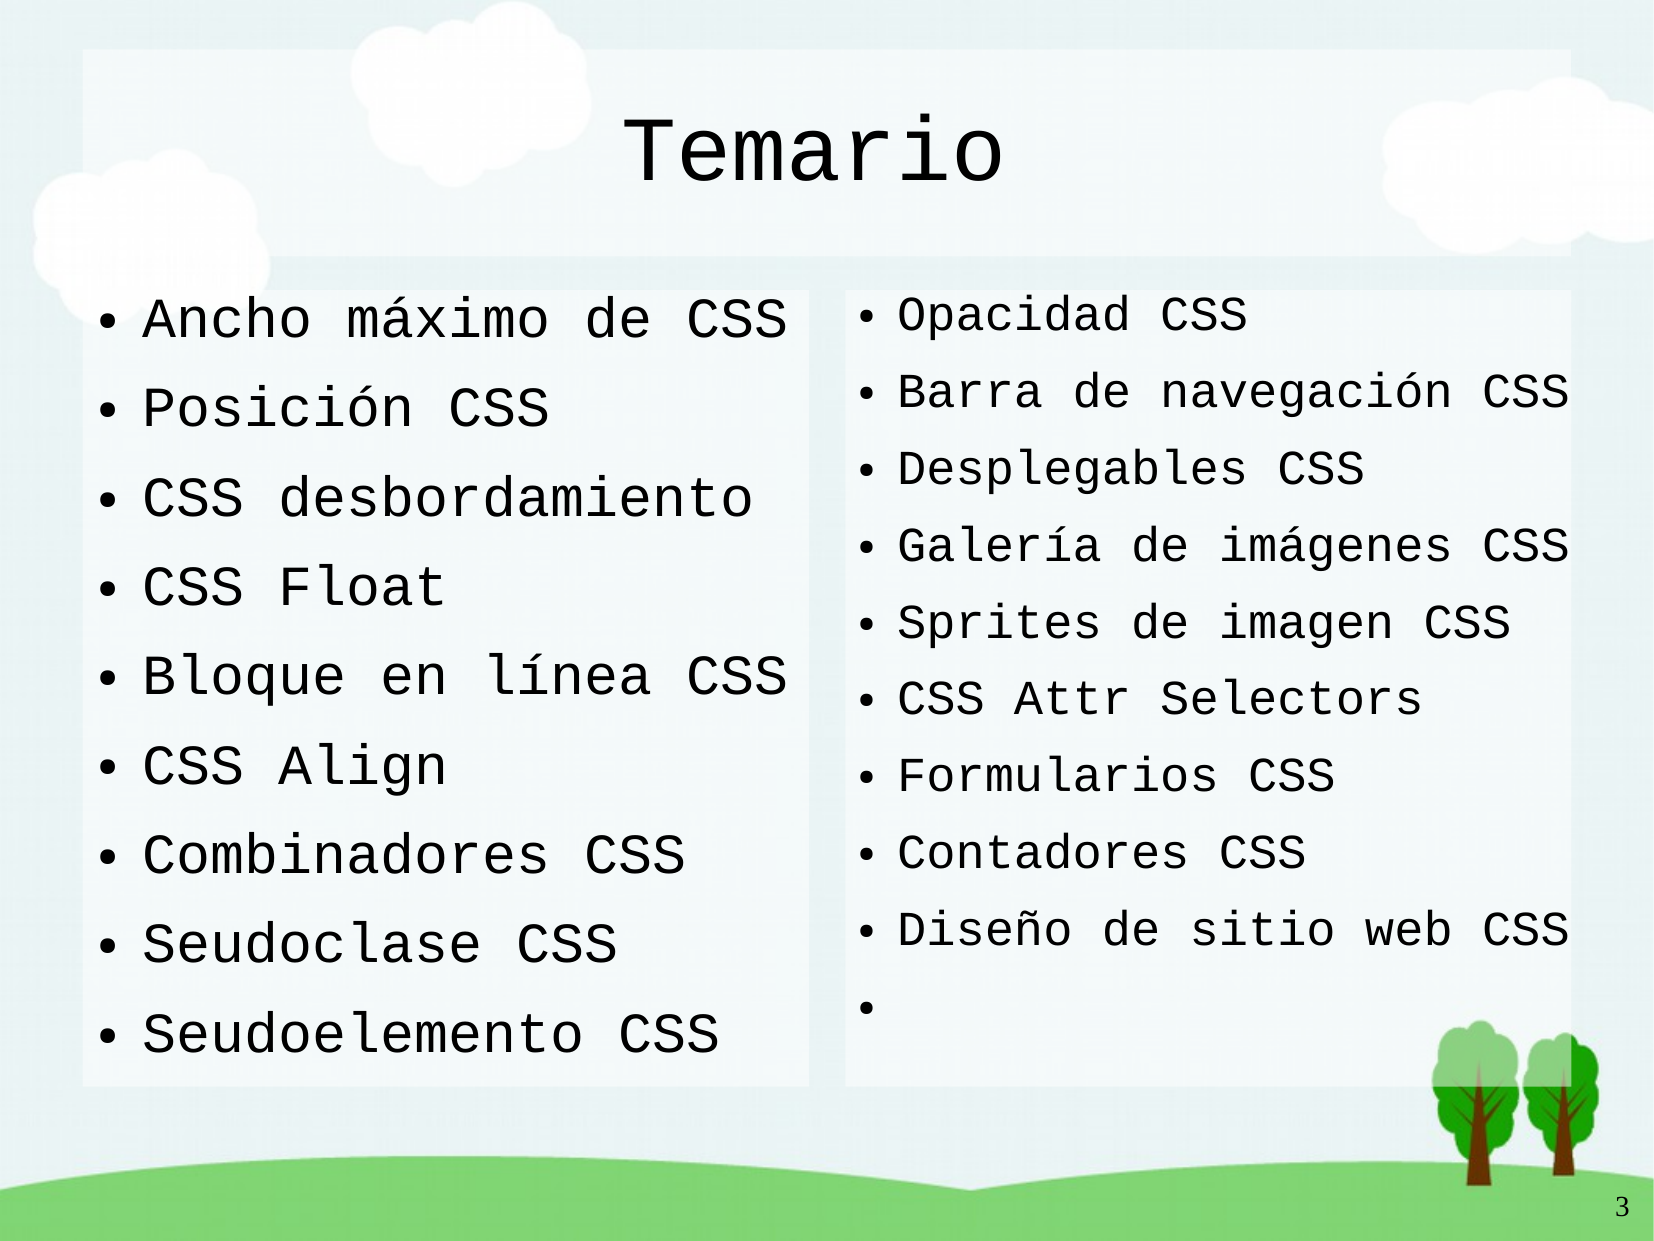

# Temario
Ancho máximo de CSS
Posición CSS
CSS desbordamiento
CSS Float
Bloque en línea CSS
CSS Align
Combinadores CSS
Seudoclase CSS
Seudoelemento CSS
Opacidad CSS
Barra de navegación CSS
Desplegables CSS
Galería de imágenes CSS
Sprites de imagen CSS
CSS Attr Selectors
Formularios CSS
Contadores CSS
Diseño de sitio web CSS
3